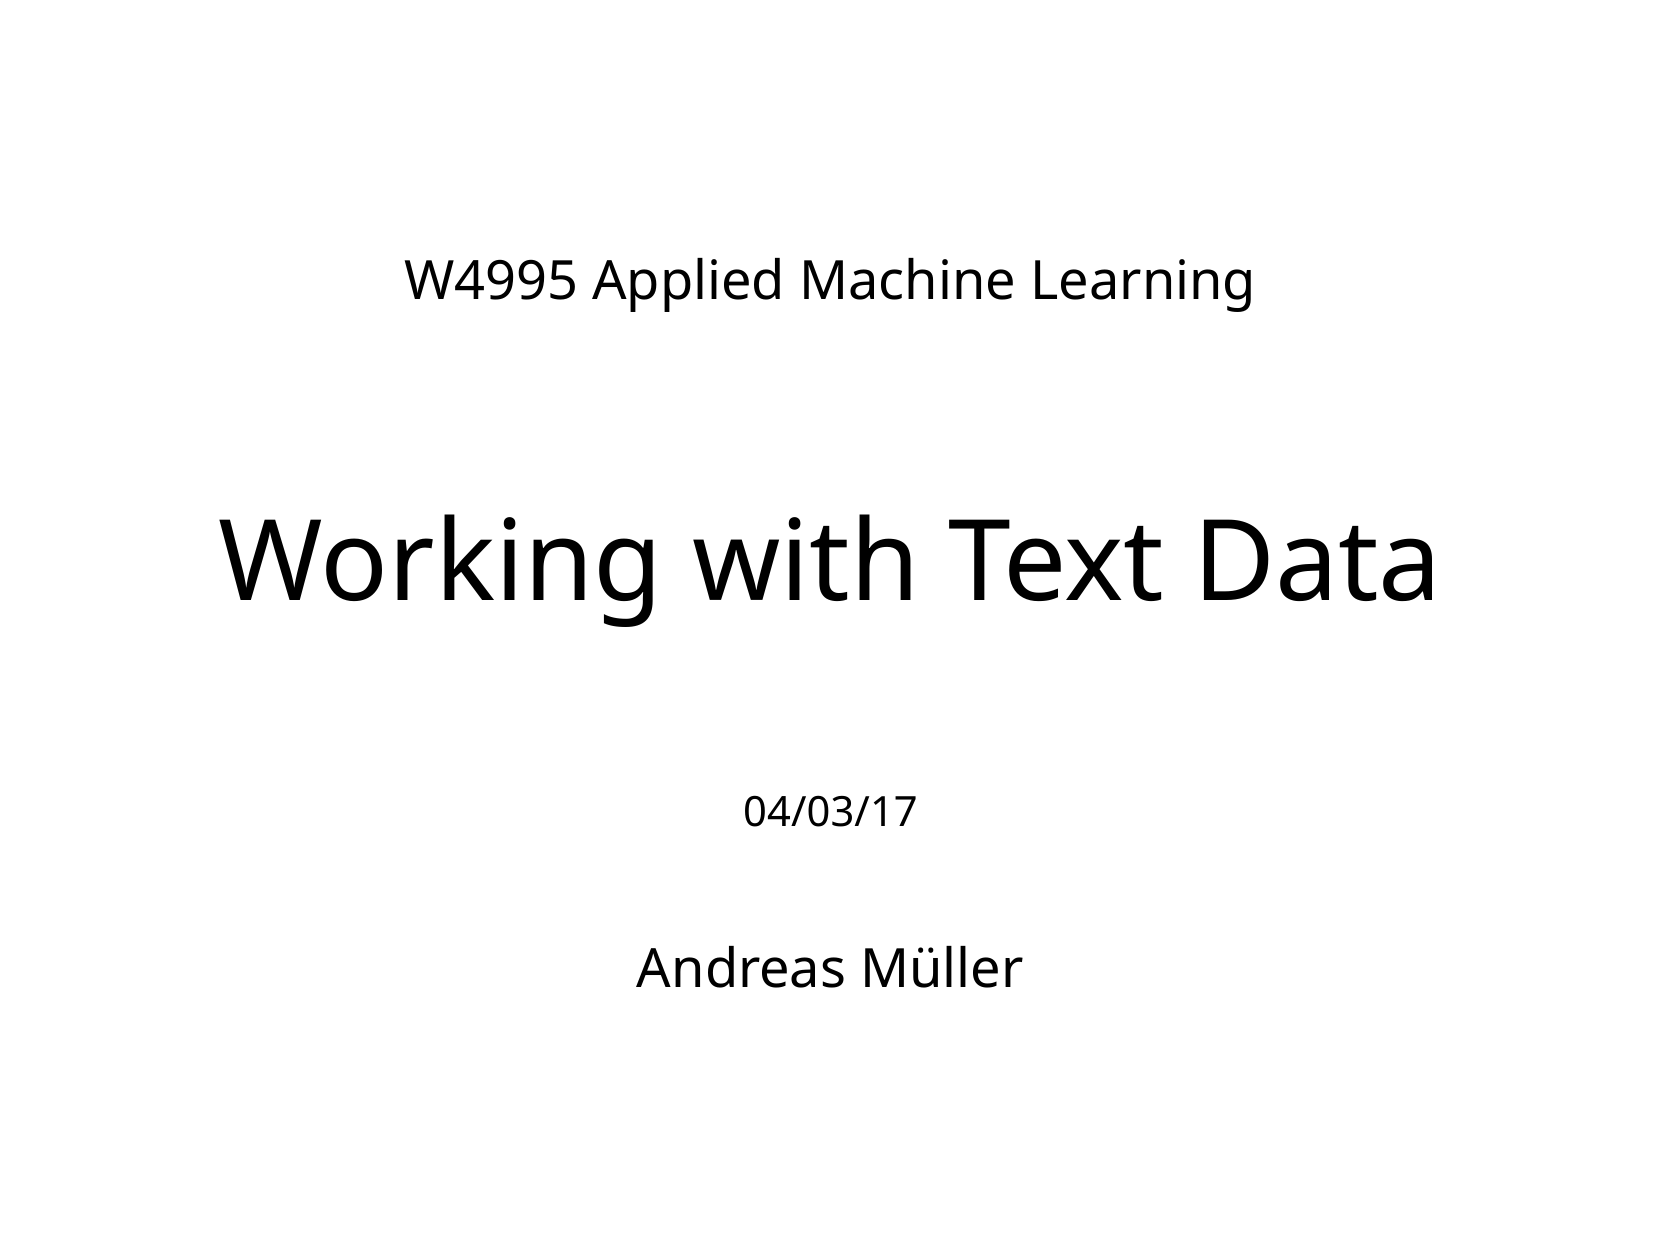

W4995 Applied Machine Learning
Working with Text Data
04/03/17
Andreas Müller